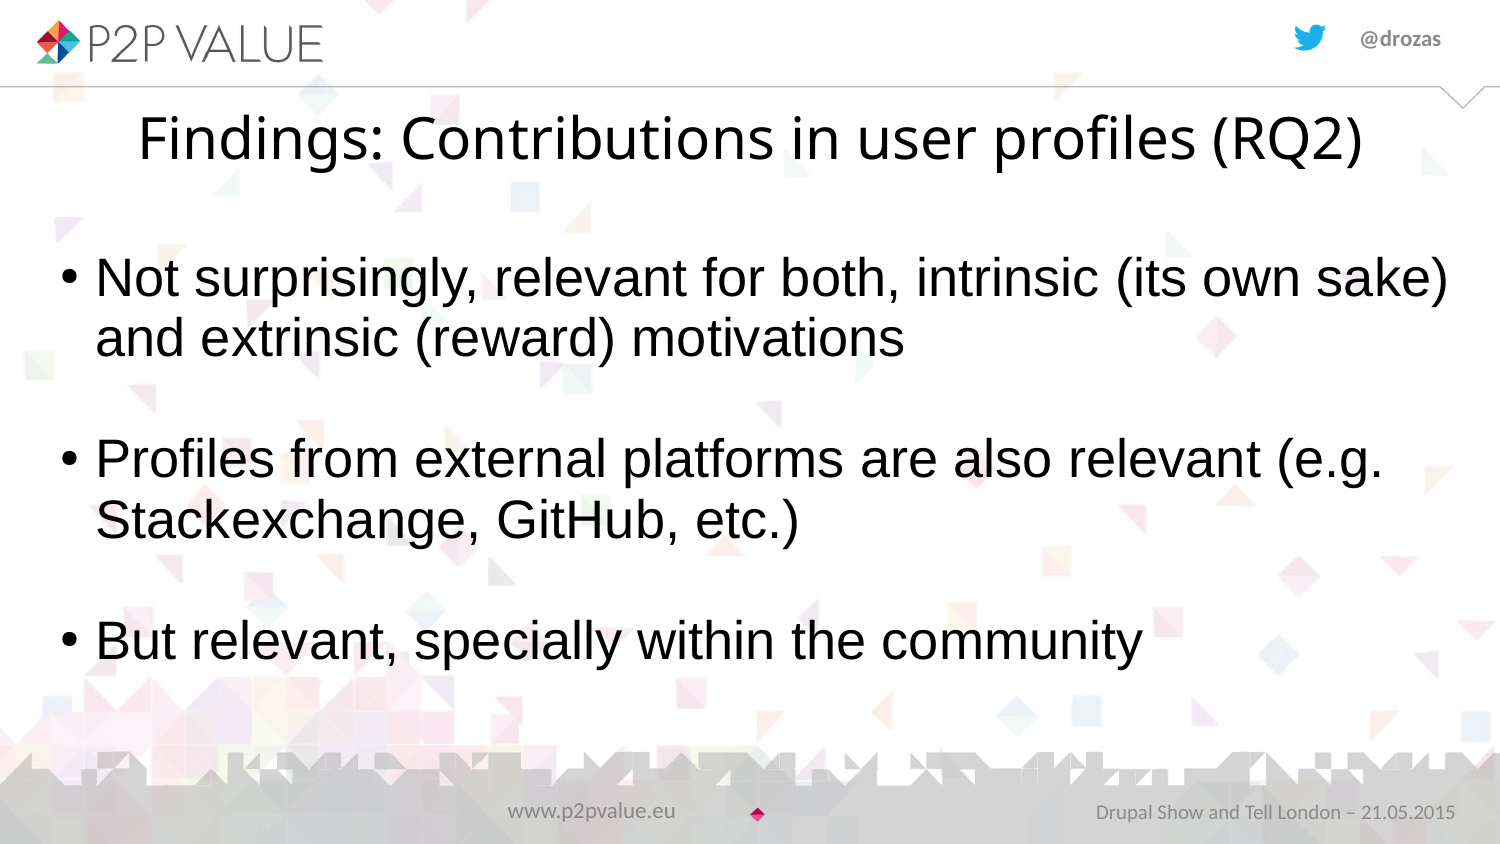

@drozas
# Findings: Contributions in user profiles (RQ2)
Not surprisingly, relevant for both, intrinsic (its own sake) and extrinsic (reward) motivations
Profiles from external platforms are also relevant (e.g. Stackexchange, GitHub, etc.)
But relevant, specially within the community
Drupal Show and Tell London – 21.05.2015
www.p2pvalue.eu